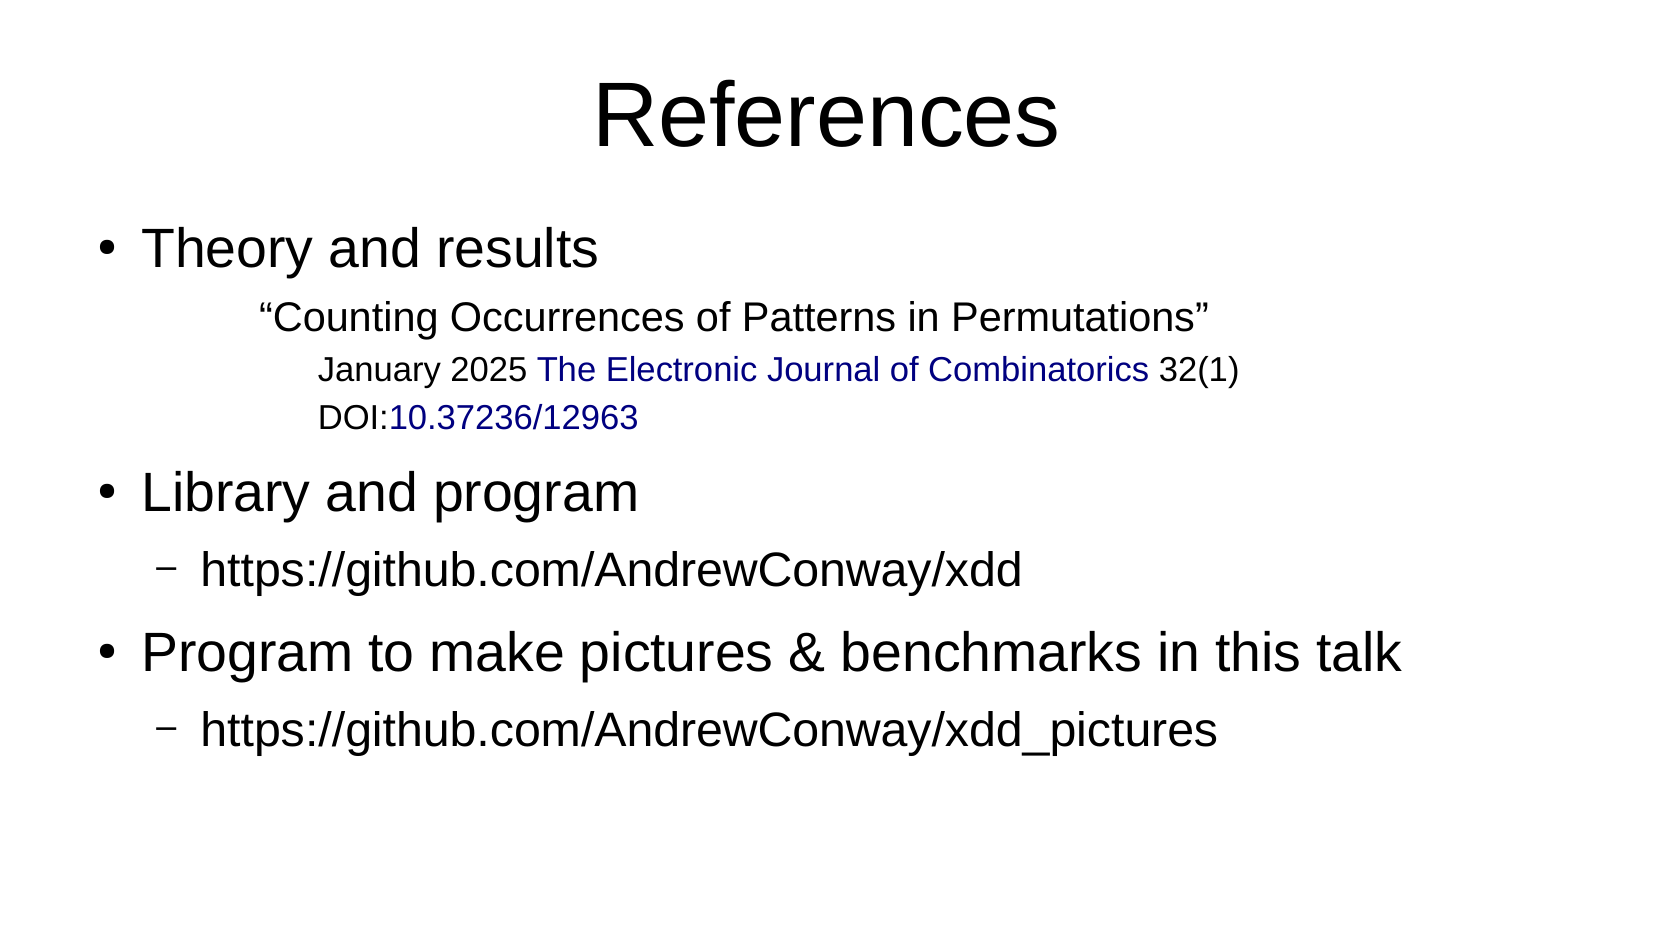

# References
Theory and results
“Counting Occurrences of Patterns in Permutations”
January 2025 The Electronic Journal of Combinatorics 32(1)
DOI:10.37236/12963
Library and program
https://github.com/AndrewConway/xdd
Program to make pictures & benchmarks in this talk
https://github.com/AndrewConway/xdd_pictures